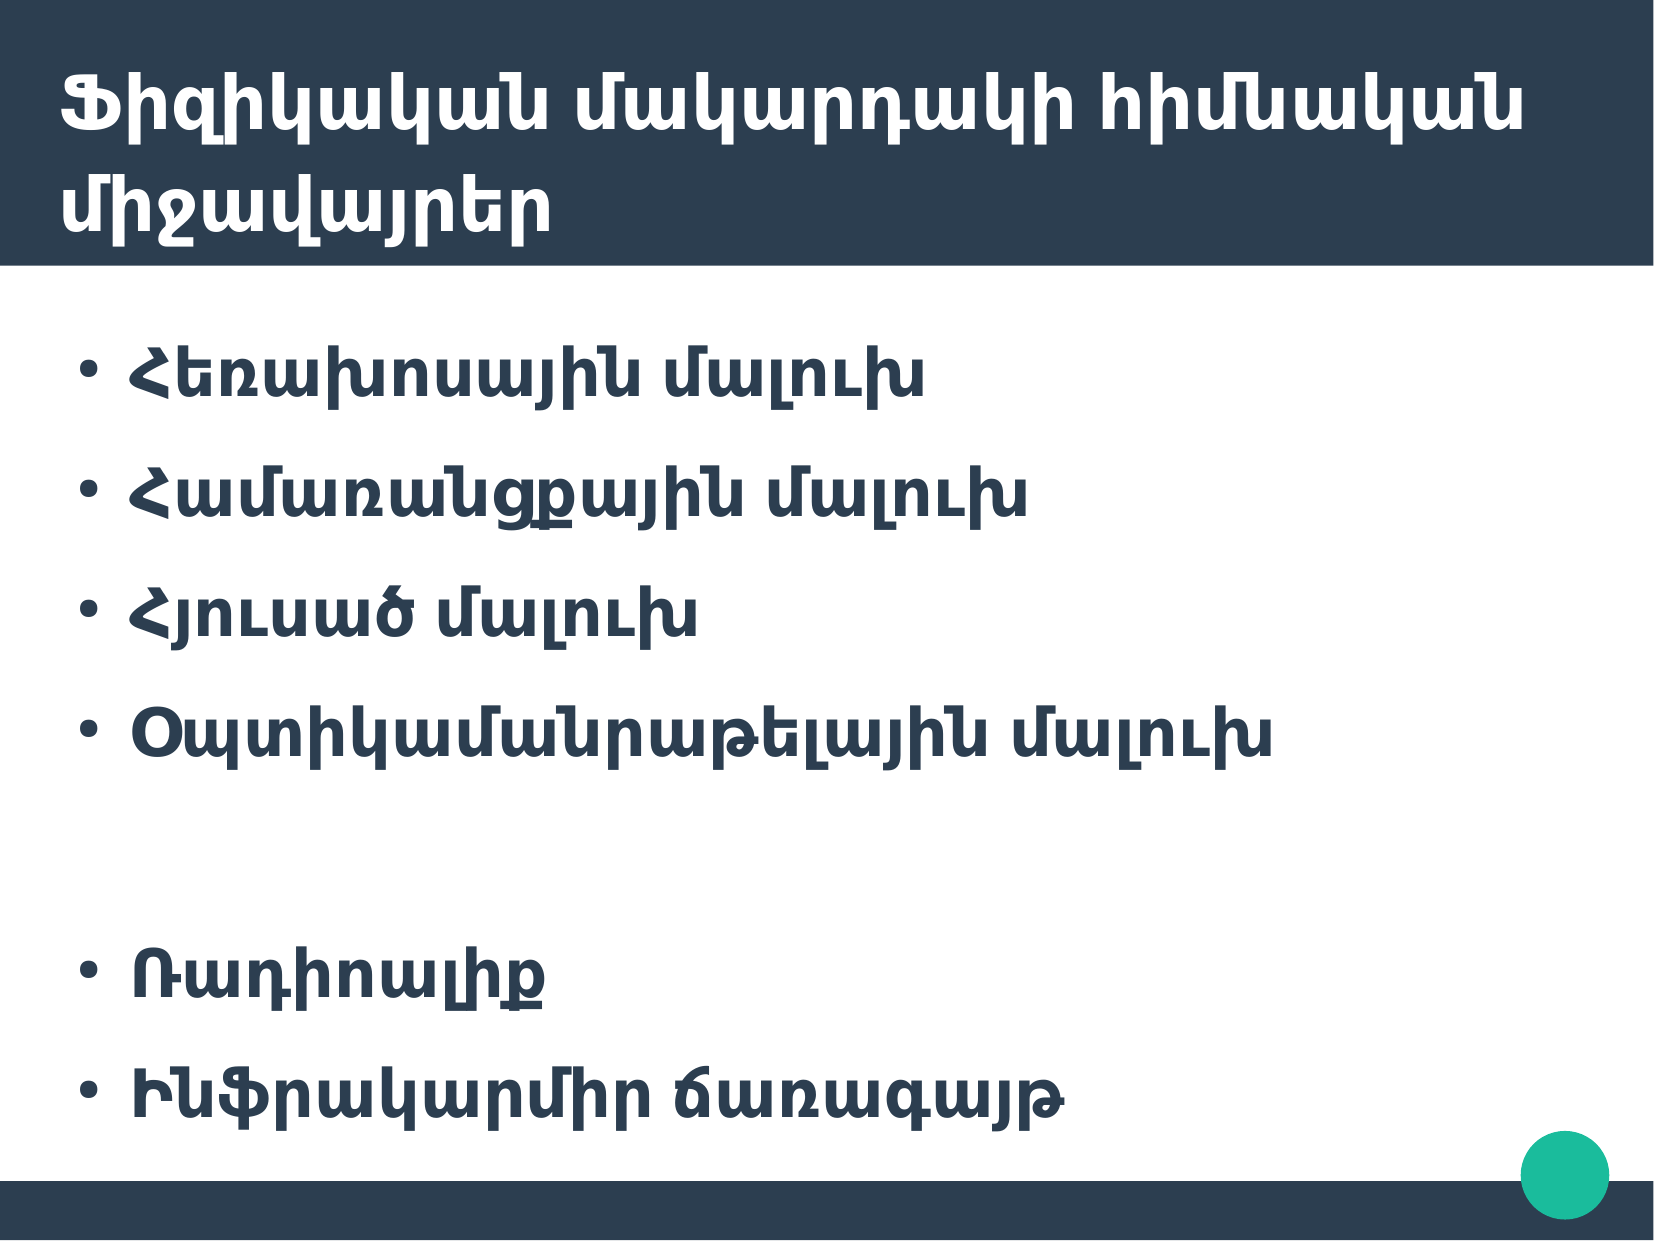

# Ֆիզիկական մակարդակի հիմնական միջավայրեր
Հեռախոսային մալուխ
Համառանցքային մալուխ
Հյուսած մալուխ
Օպտիկամանրաթելային մալուխ
Ռադիոալիք
Ինֆրակարմիր ճառագայթ